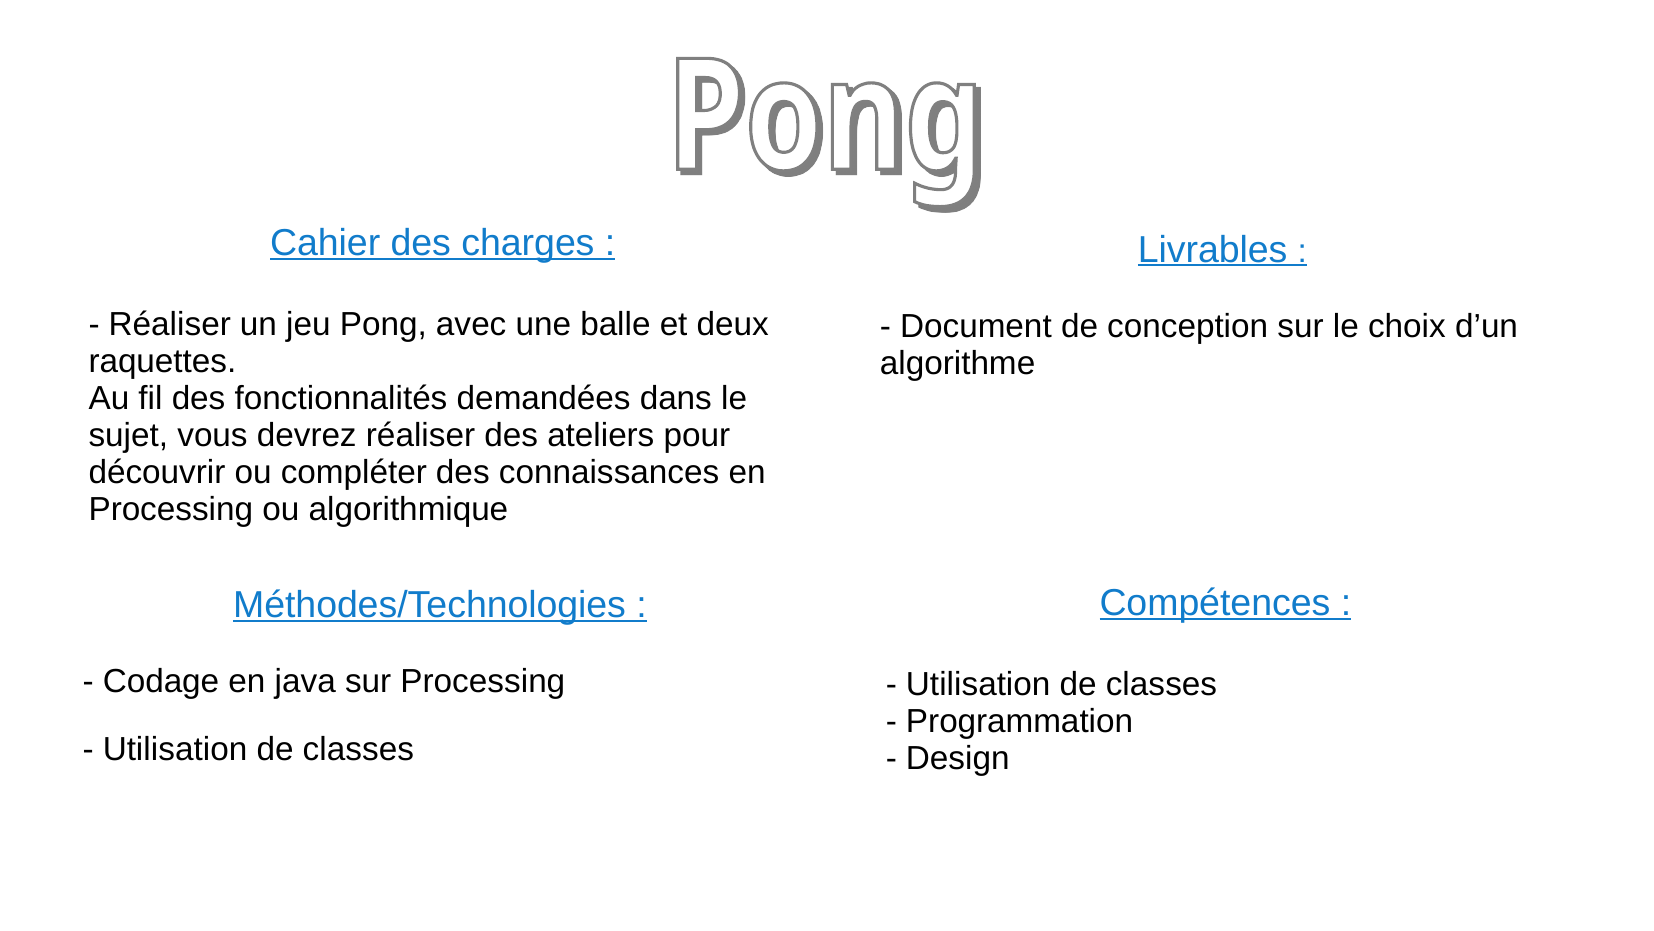

Pong
Livrables :
- Document de conception sur le choix d’un algorithme
# Cahier des charges :
- Réaliser un jeu Pong, avec une balle et deux raquettes.
Au fil des fonctionnalités demandées dans le sujet, vous devrez réaliser des ateliers pour découvrir ou compléter des connaissances en Processing ou algorithmique
Méthodes/Technologies :
- Codage en java sur Processing
- Utilisation de classes
Compétences :
- Utilisation de classes
- Programmation
- Design